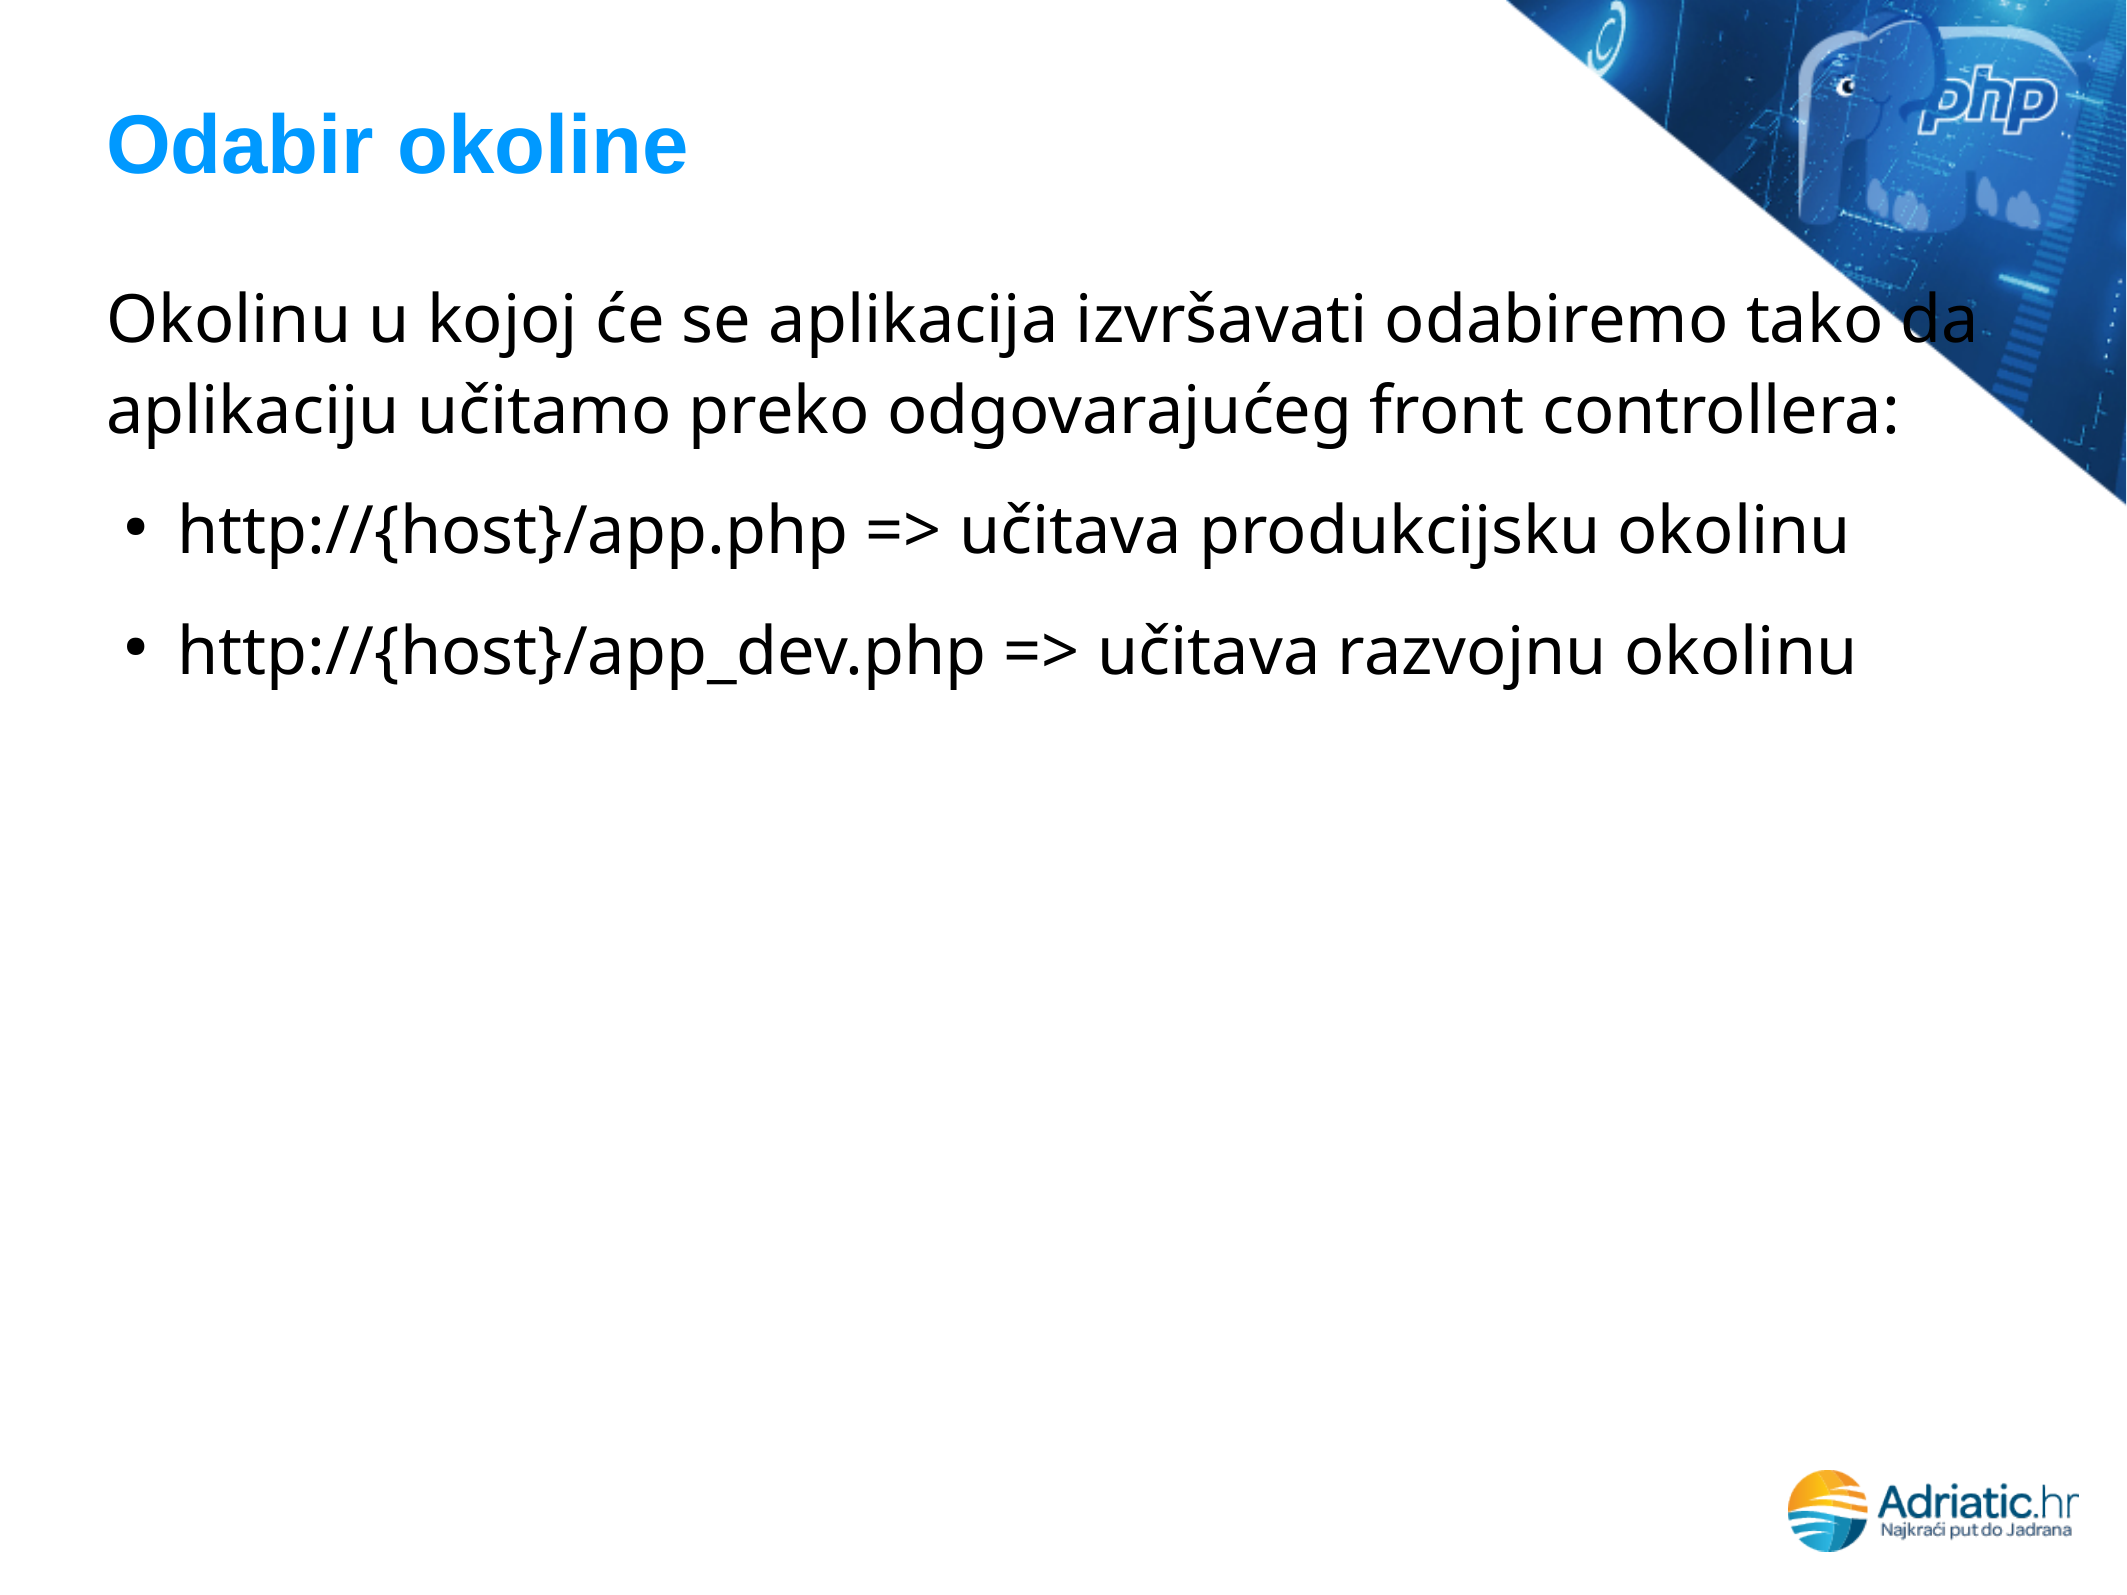

# Odabir okoline
Okolinu u kojoj će se aplikacija izvršavati odabiremo tako da aplikaciju učitamo preko odgovarajućeg front controllera:
http://{host}/app.php => učitava produkcijsku okolinu
http://{host}/app_dev.php => učitava razvojnu okolinu